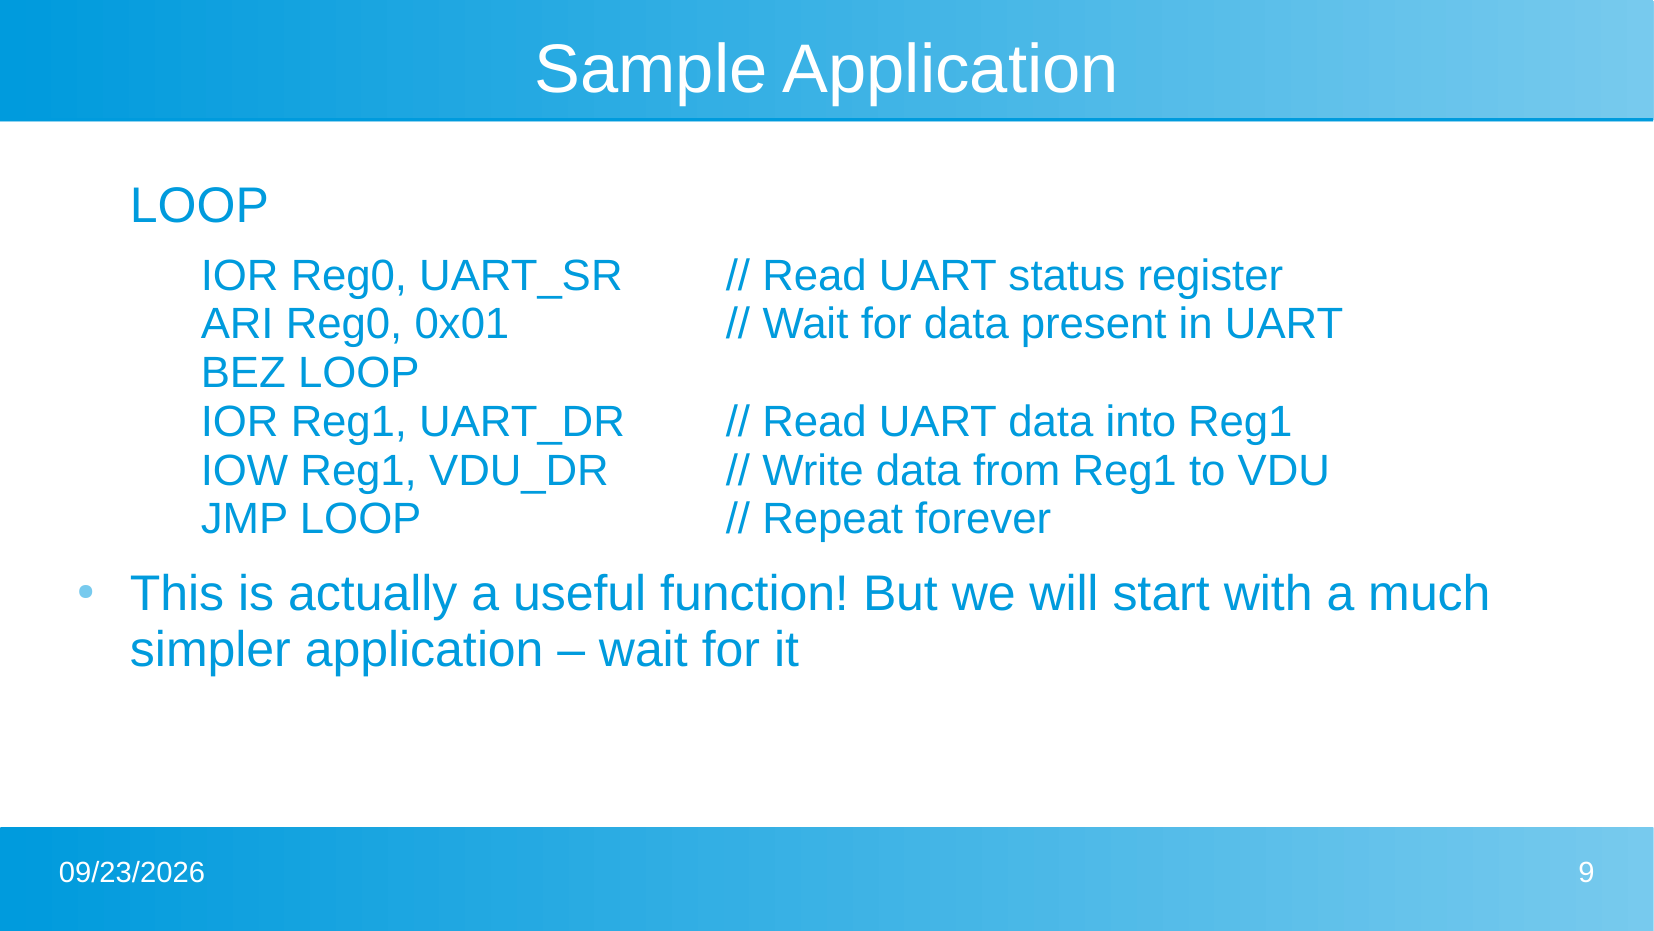

# Sample Application
LOOP
IOR Reg0, UART_SR		// Read UART status register
ARI Reg0, 0x01			// Wait for data present in UART
BEZ LOOP
IOR Reg1, UART_DR		// Read UART data into Reg1
IOW Reg1, VDU_DR		// Write data from Reg1 to VDU
JMP LOOP					// Repeat forever
This is actually a useful function! But we will start with a much simpler application – wait for it
9